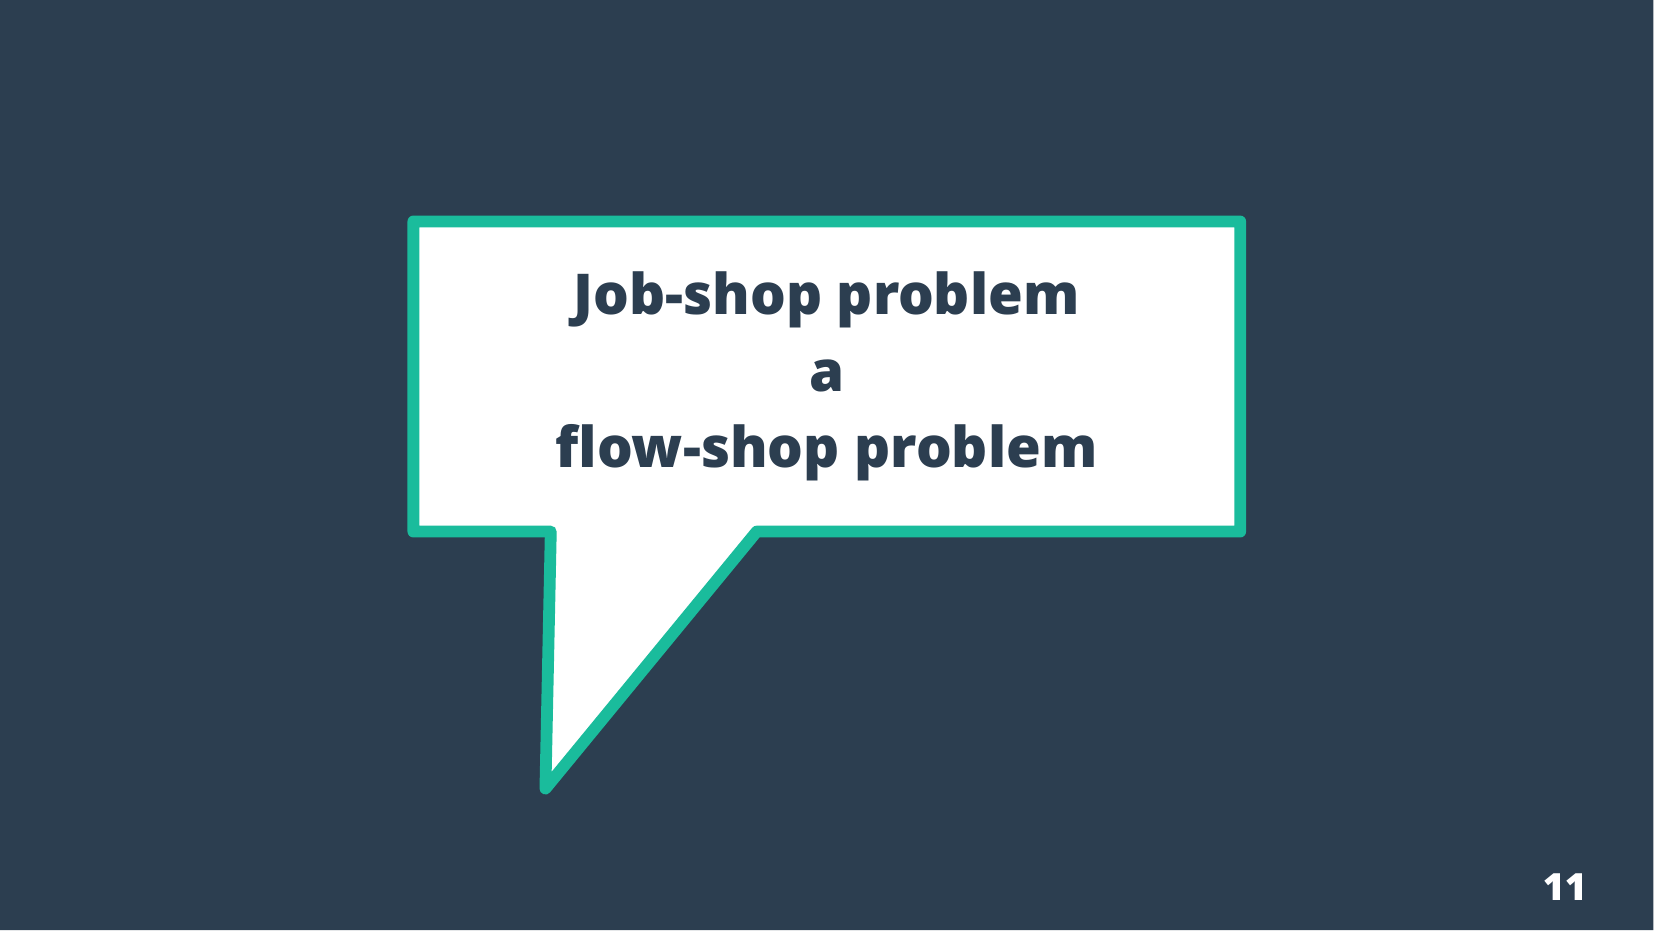

# Job-shop problem a flow-shop problem
11